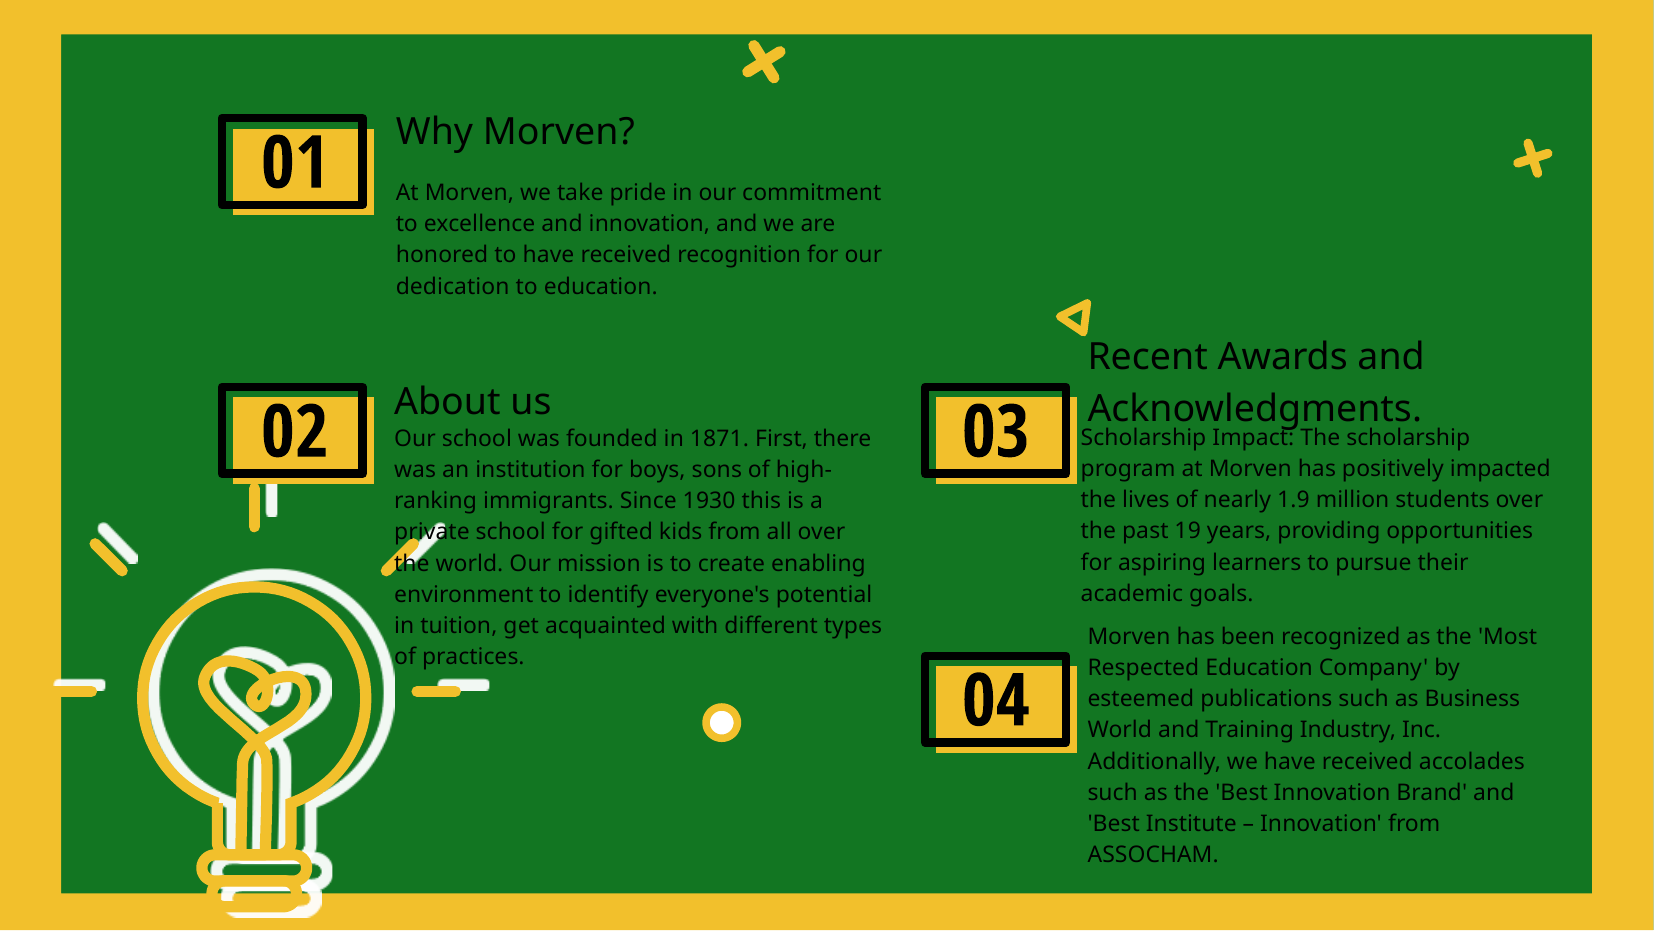

# Why Morven?
At Morven, we take pride in our commitment to excellence and innovation, and we are honored to have received recognition for our dedication to education.
Recent Awards and Acknowledgments.
About us
Scholarship Impact: The scholarship program at Morven has positively impacted the lives of nearly 1.9 million students over the past 19 years, providing opportunities for aspiring learners to pursue their academic goals.
Our school was founded in 1871. First, there was an institution for boys, sons of high-ranking immigrants. Since 1930 this is a private school for gifted kids from all over the world. Our mission is to create enabling environment to identify everyone's potential in tuition, get acquainted with different types of practices.
Morven has been recognized as the 'Most Respected Education Company' by esteemed publications such as Business World and Training Industry, Inc. Additionally, we have received accolades such as the 'Best Innovation Brand' and 'Best Institute – Innovation' from ASSOCHAM.